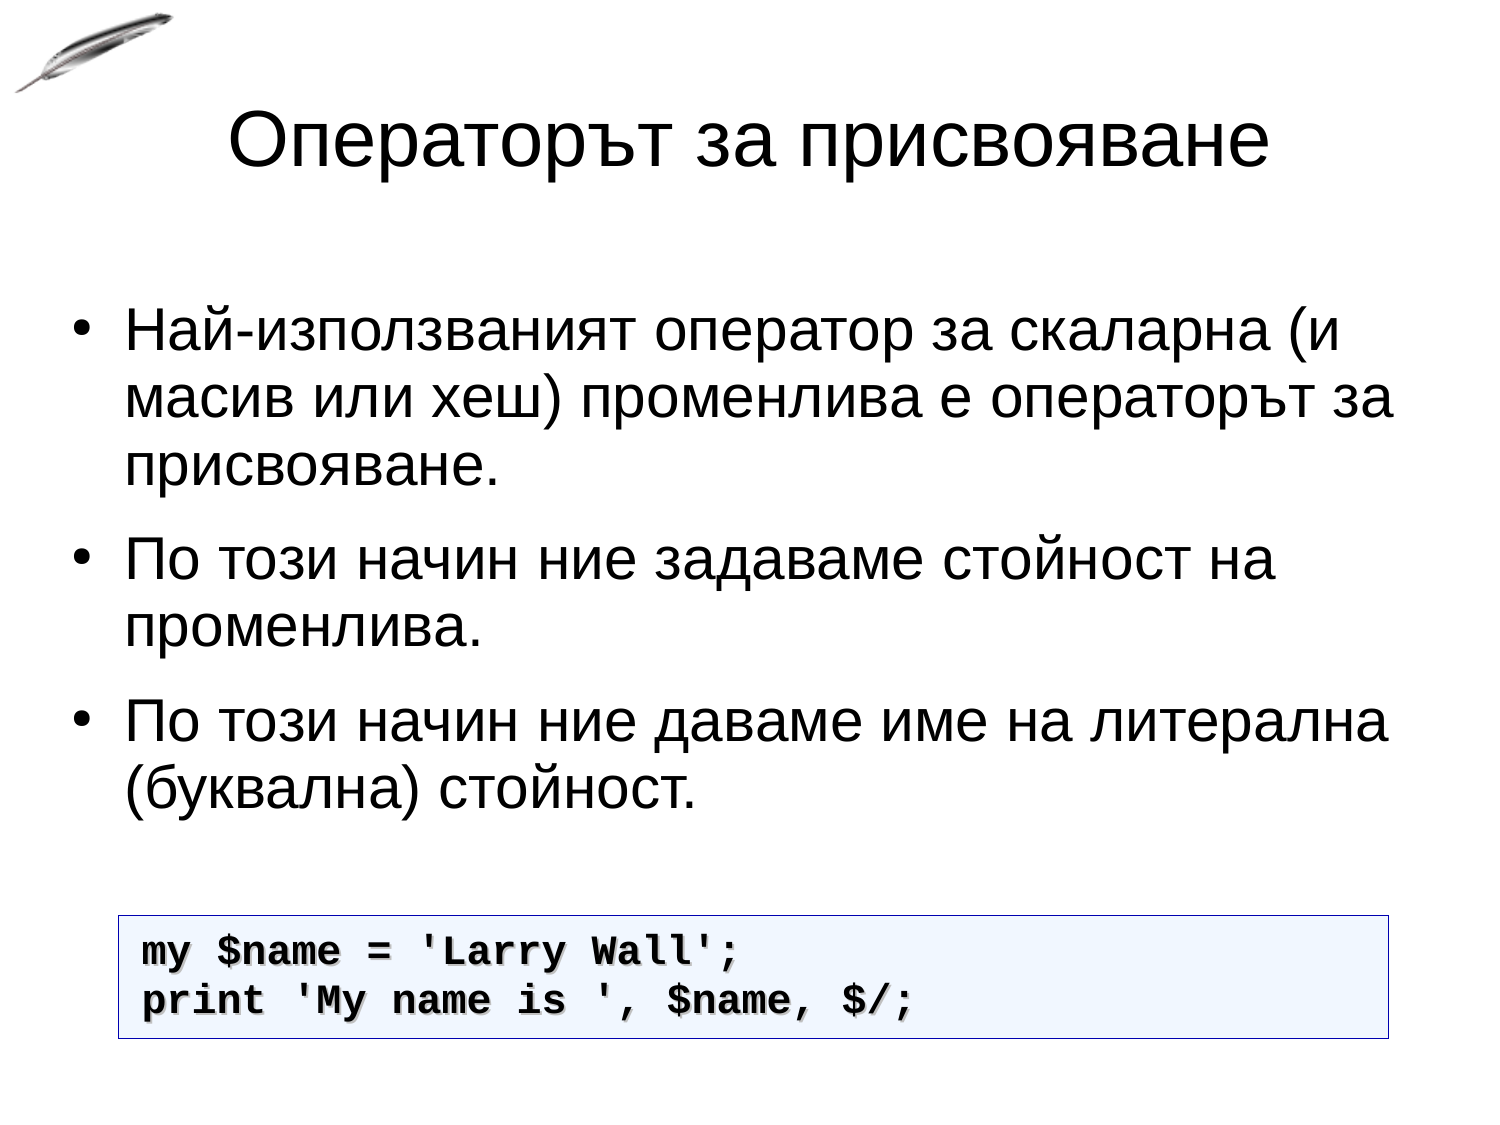

# Операторът за присвояване
Най-използваният оператор за скаларна (и масив или хеш) променлива е операторът за присвояване.
По този начин ние задаваме стойност на променлива.
По този начин ние даваме име на литерална (буквална) стойност.
my $name = 'Larry Wall';
print 'My name is ', $name, $/;